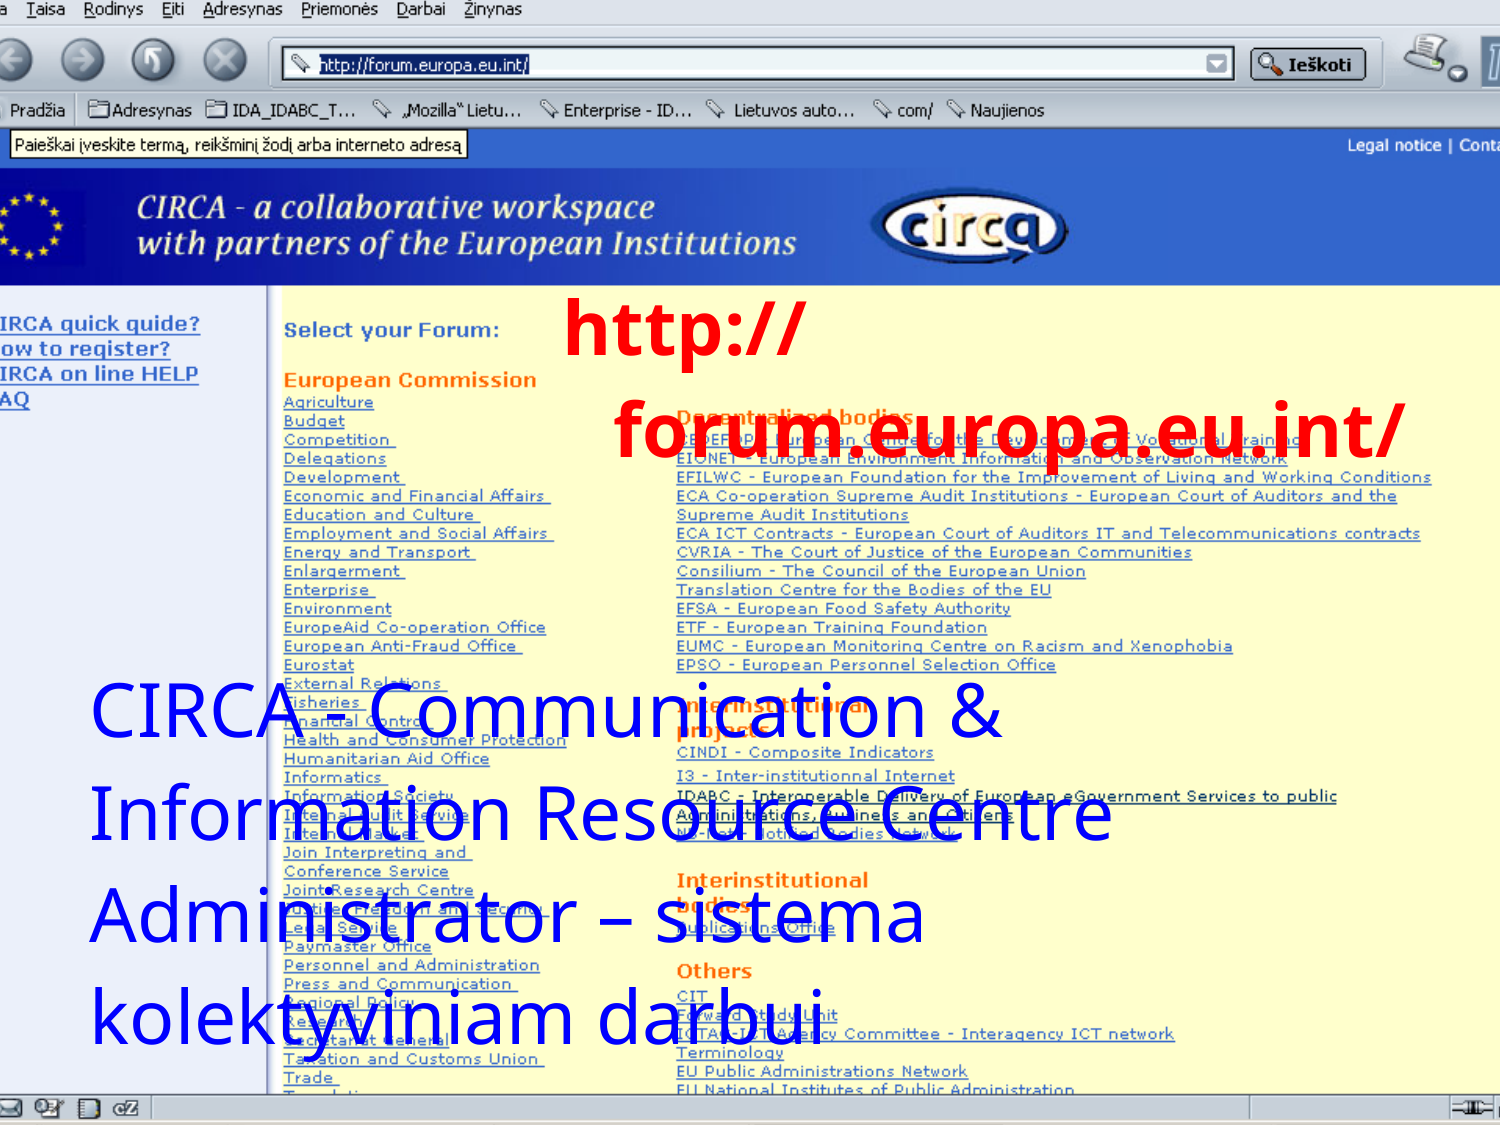

#
http://forum.europa.eu.int/
CIRCA - Communication & Information Resource Centre Administrator – sistema kolektyviniam darbui